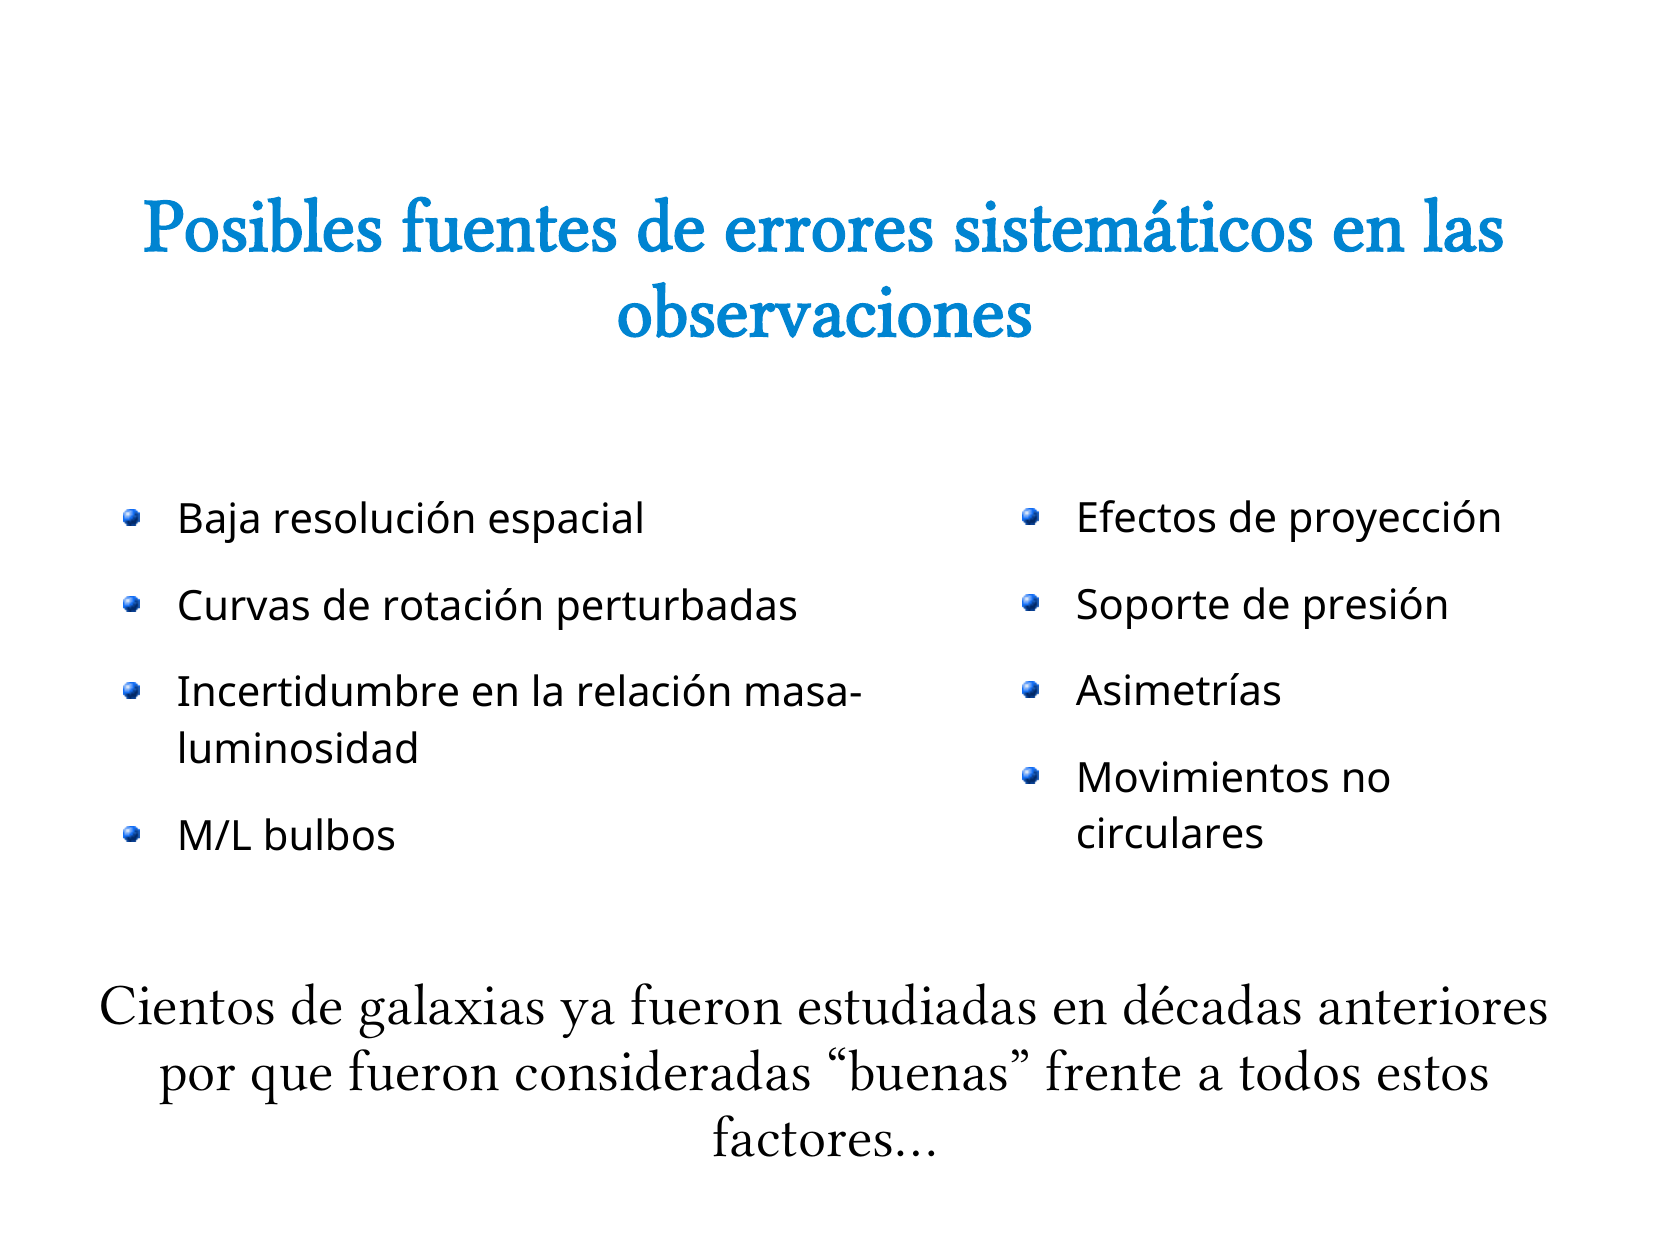

# Posibles fuentes de errores sistemáticos en las observaciones
Efectos de proyección
Soporte de presión
Asimetrías
Movimientos no circulares
Baja resolución espacial
Curvas de rotación perturbadas
Incertidumbre en la relación masa-luminosidad
M/L bulbos
Cientos de galaxias ya fueron estudiadas en décadas anteriores por que fueron consideradas “buenas” frente a todos estos factores...